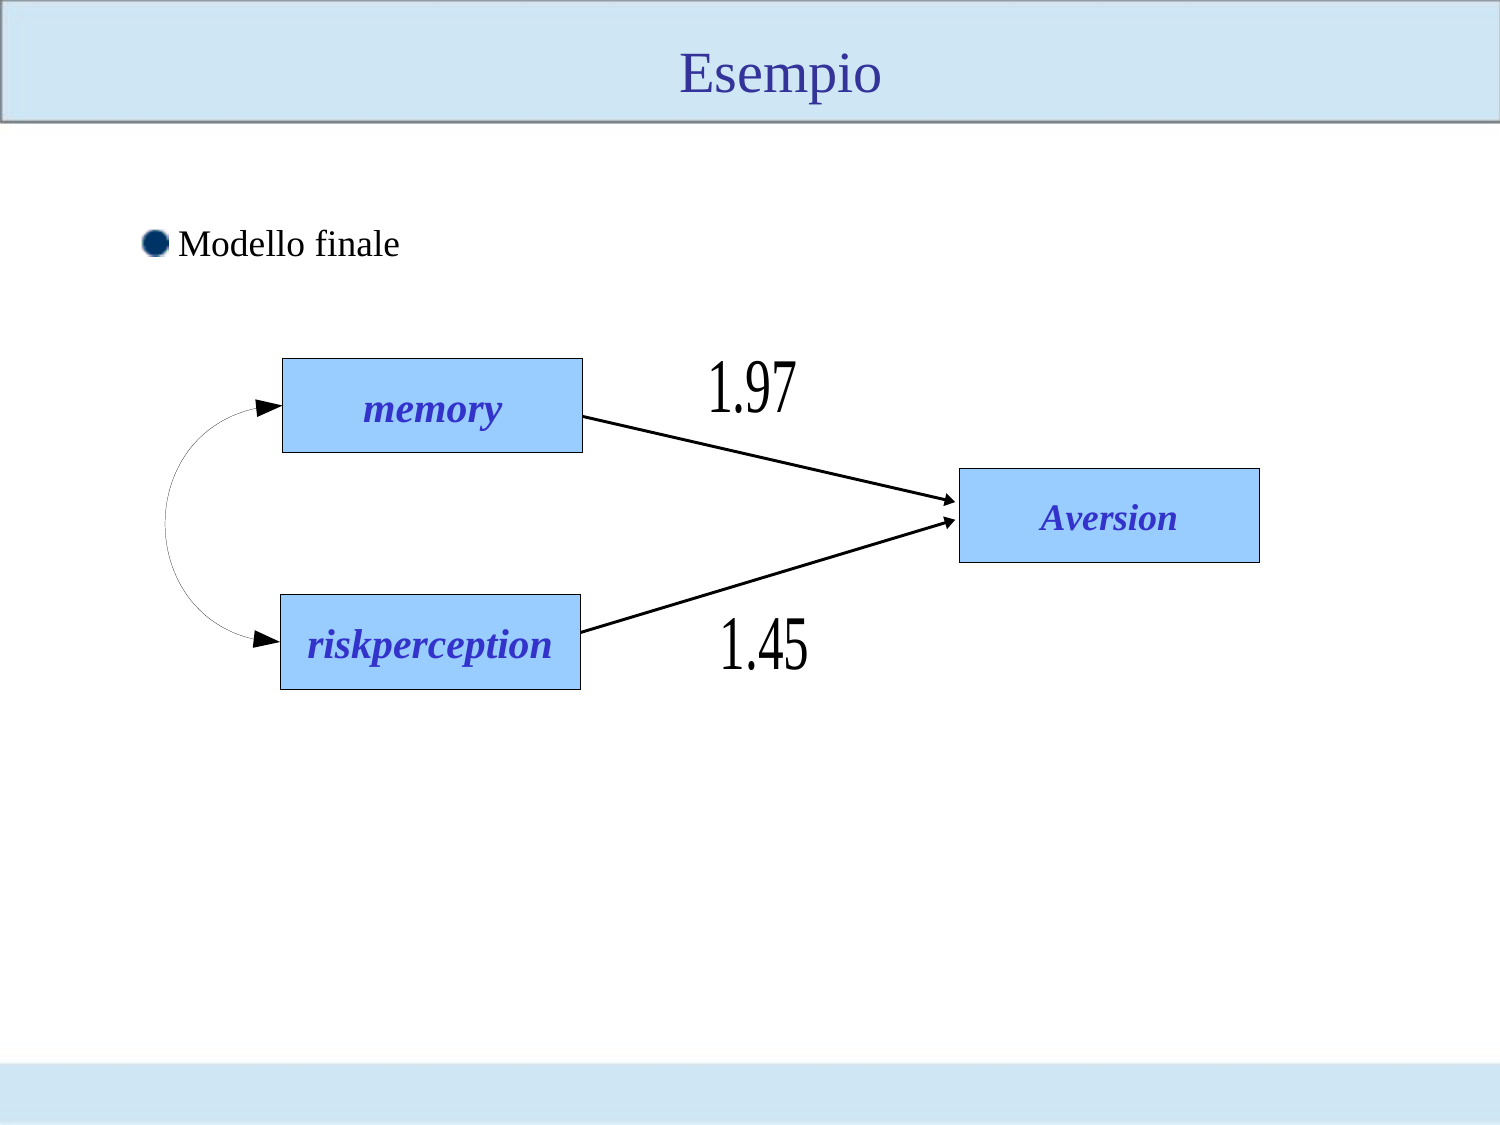

# Esempio
 Modello finale
memory
Aversion
riskperception